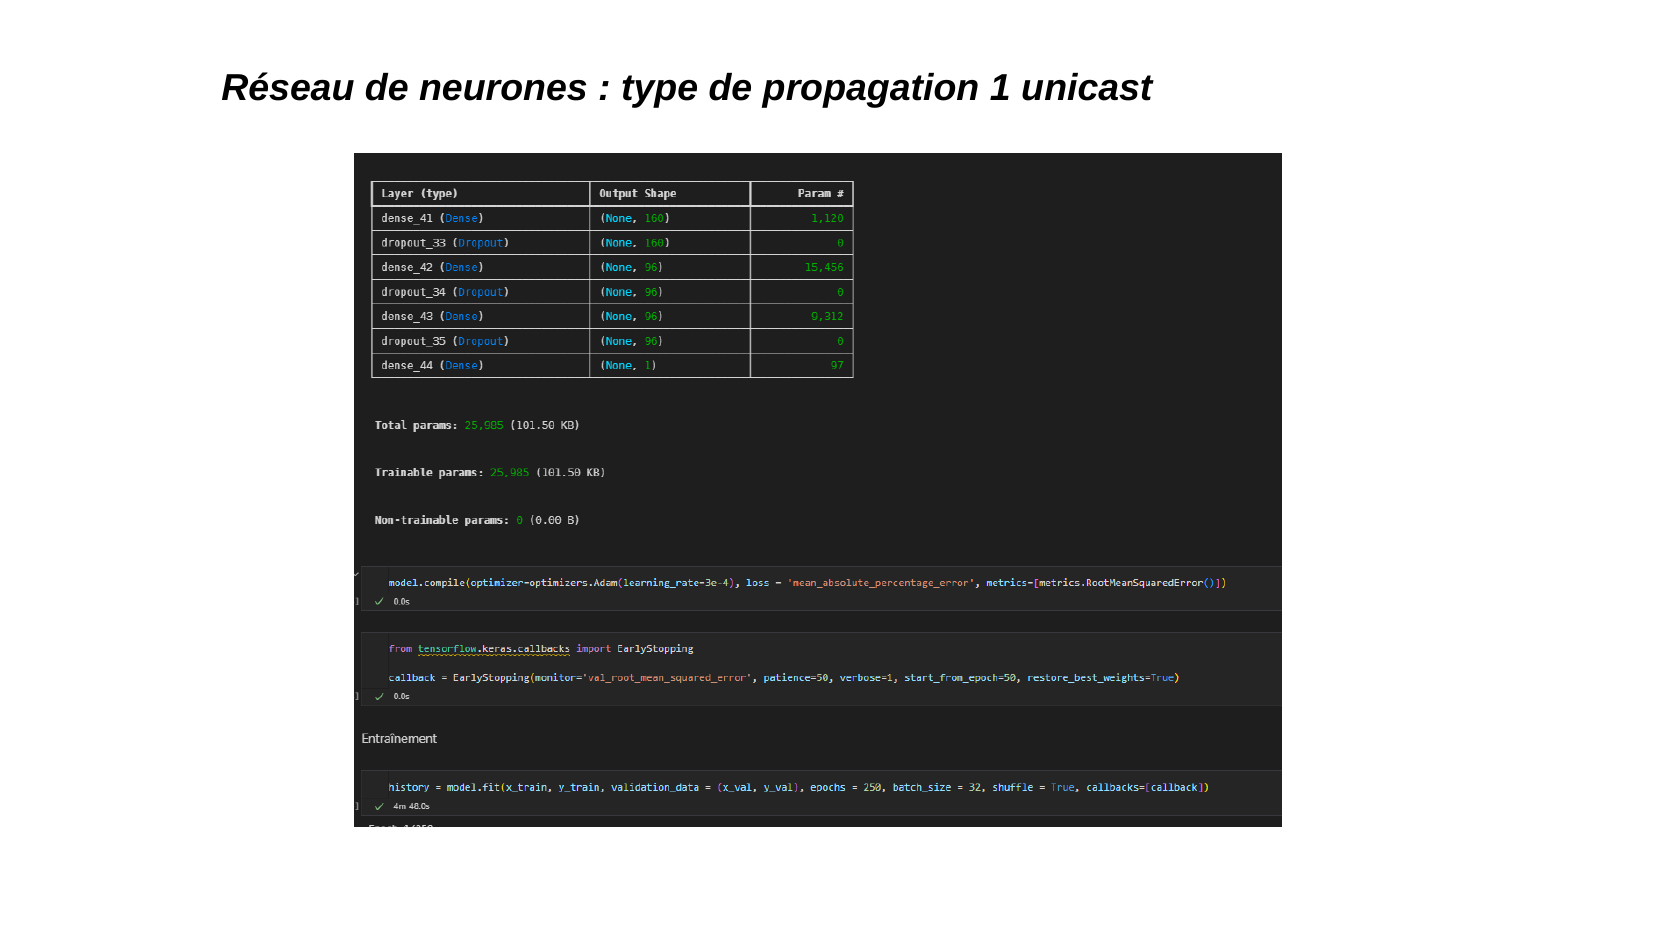

Réseau de neurones : type de propagation 1 unicast